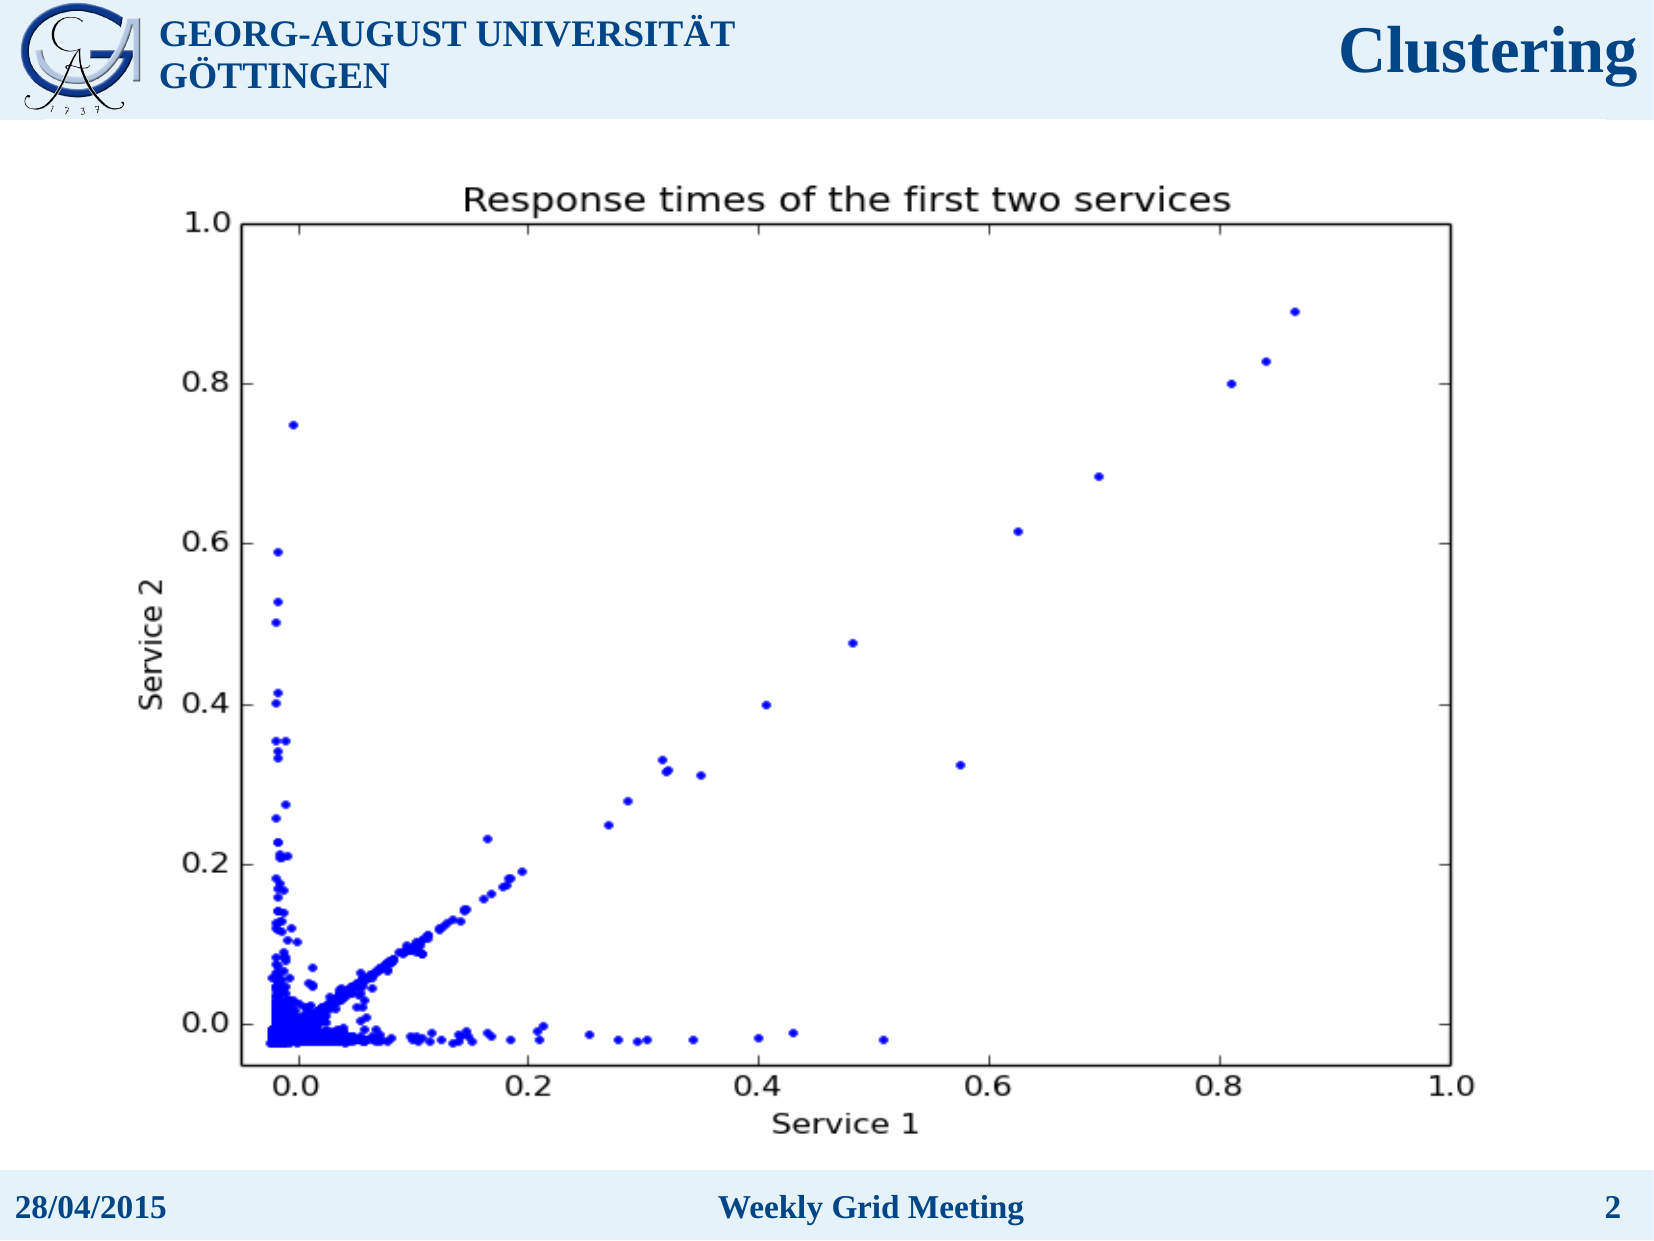

GEORG-AUGUST UNIVERSITÄT GÖTTINGEN
Clustering
28/04/2015
Weekly Grid Meeting
2